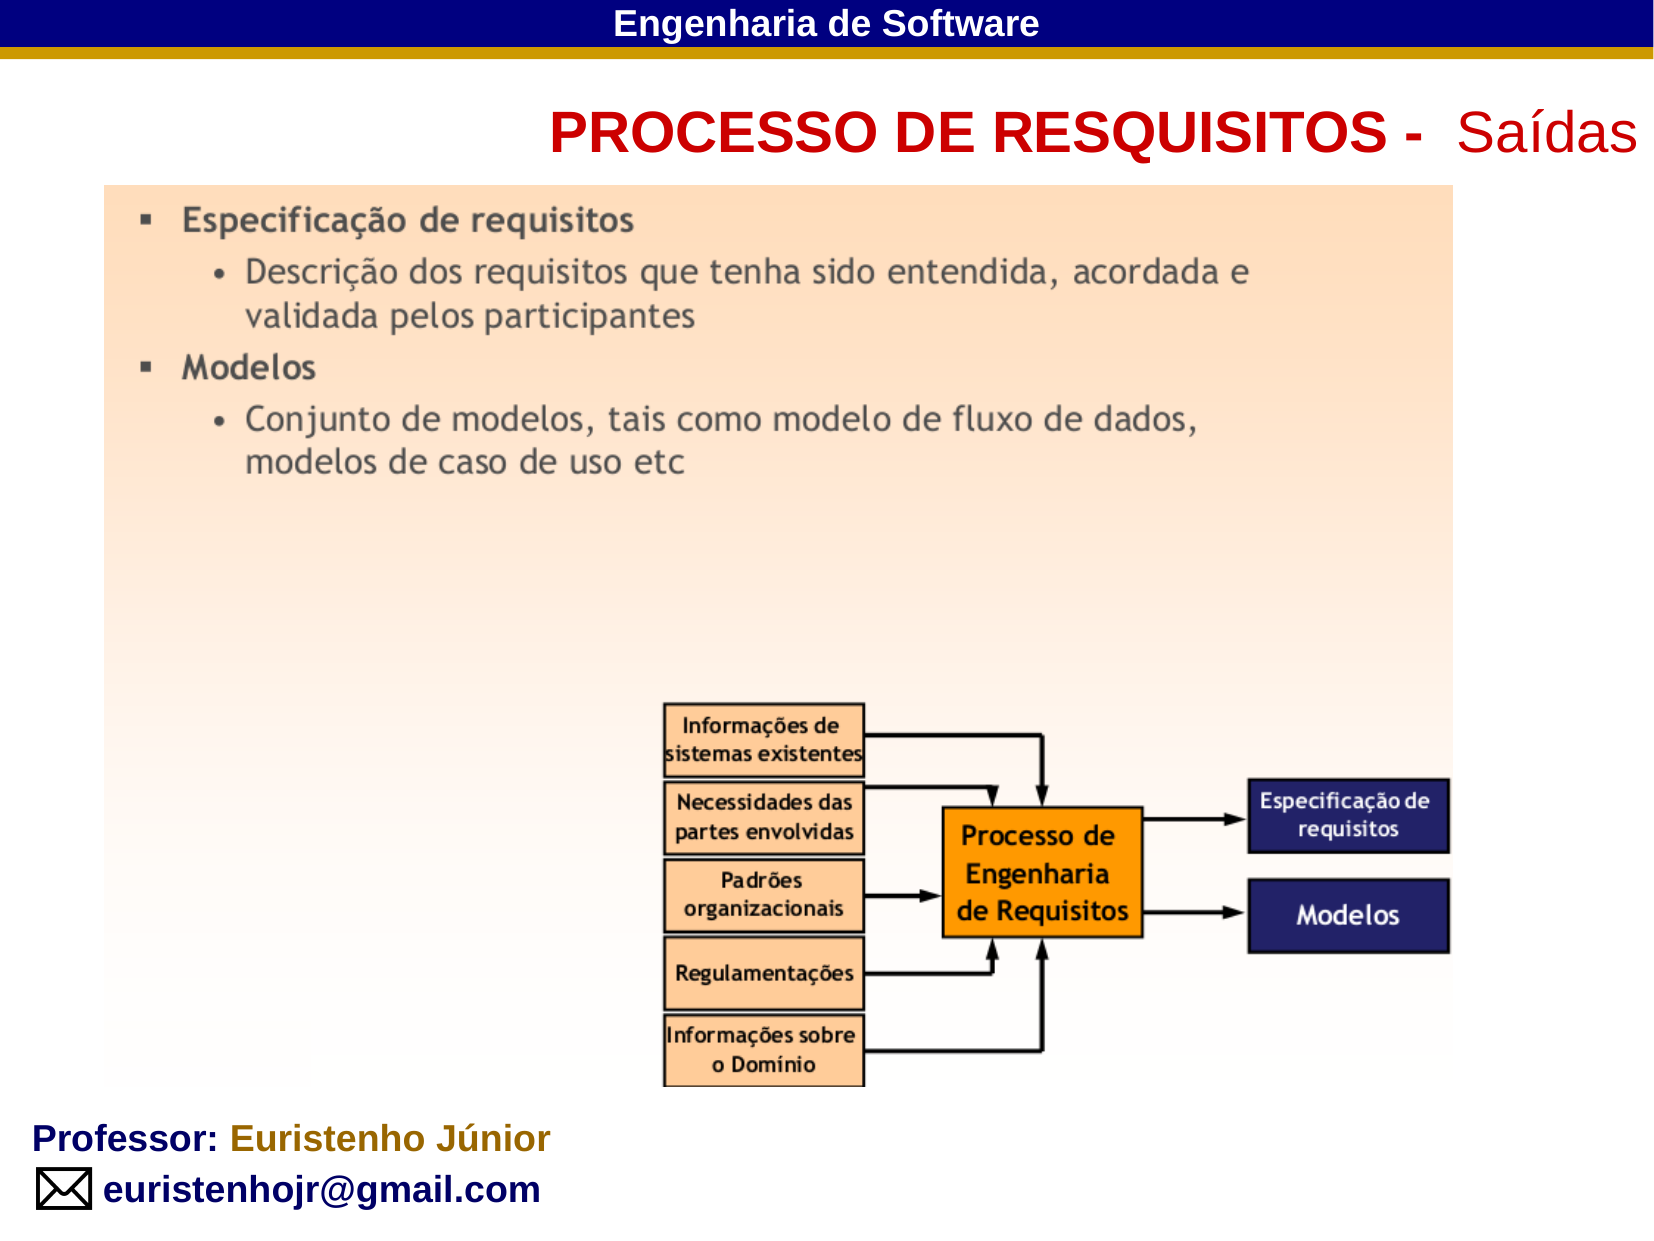

Engenharia de Software
PROCESSO DE RESQUISITOS - Saídas
Professor: Euristenho Júnior
euristenhojr@gmail.com